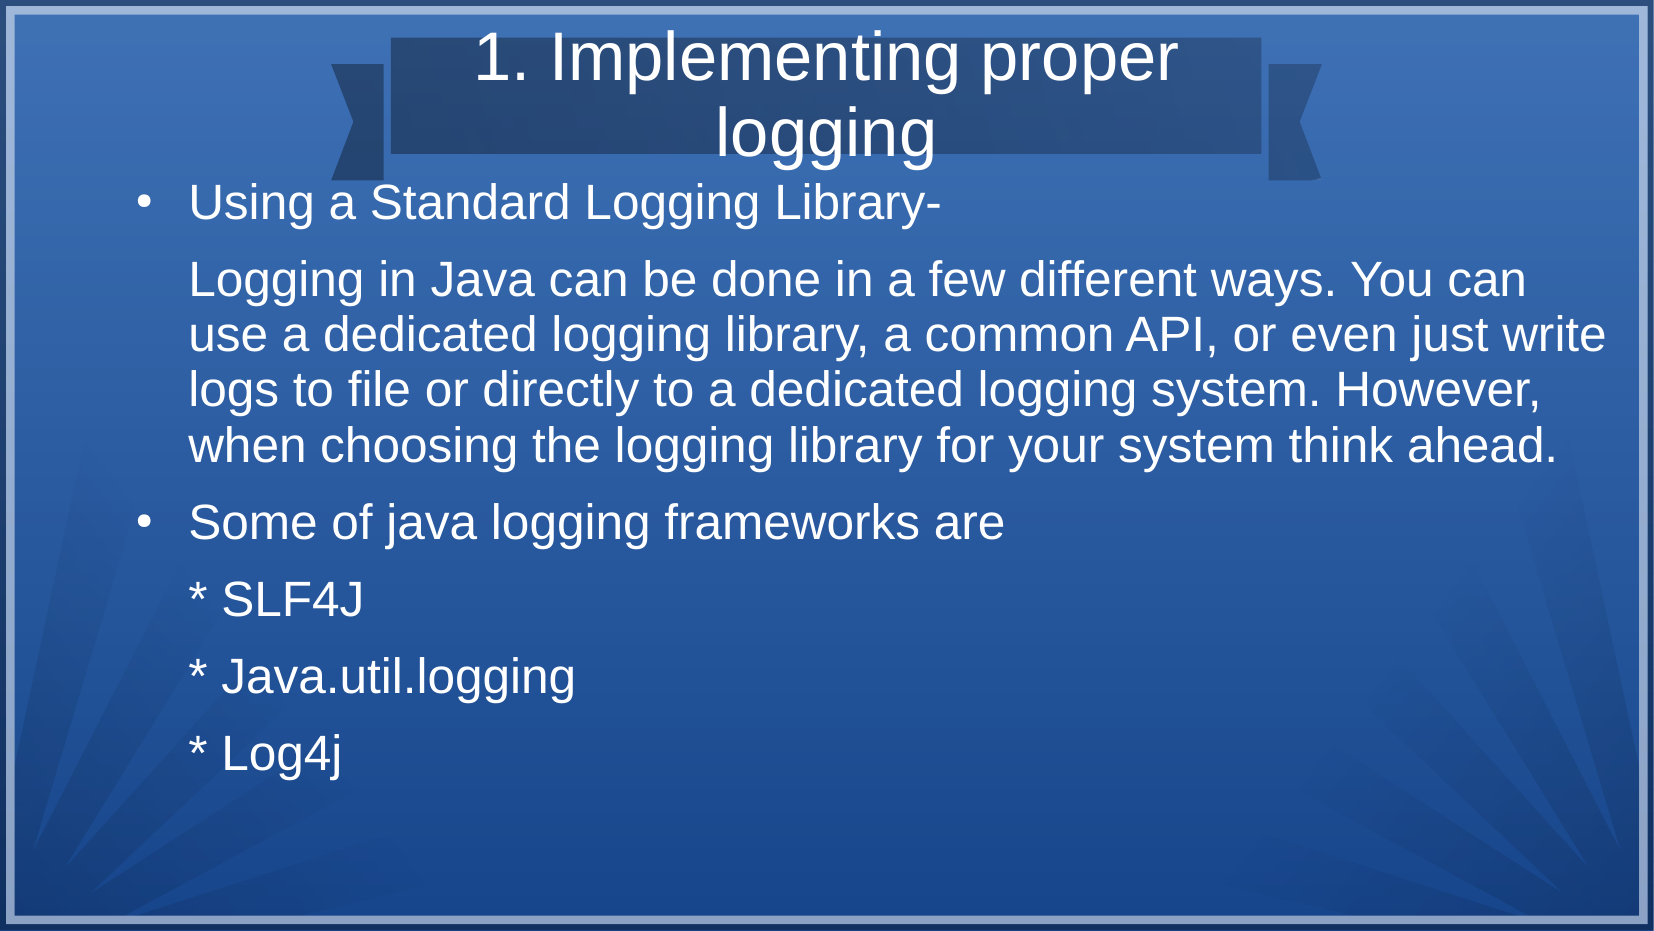

# 1. Implementing proper logging
Using a Standard Logging Library-
Logging in Java can be done in a few different ways. You can use a dedicated logging library, a common API, or even just write logs to file or directly to a dedicated logging system. However, when choosing the logging library for your system think ahead.
Some of java logging frameworks are
* SLF4J
* Java.util.logging
* Log4j